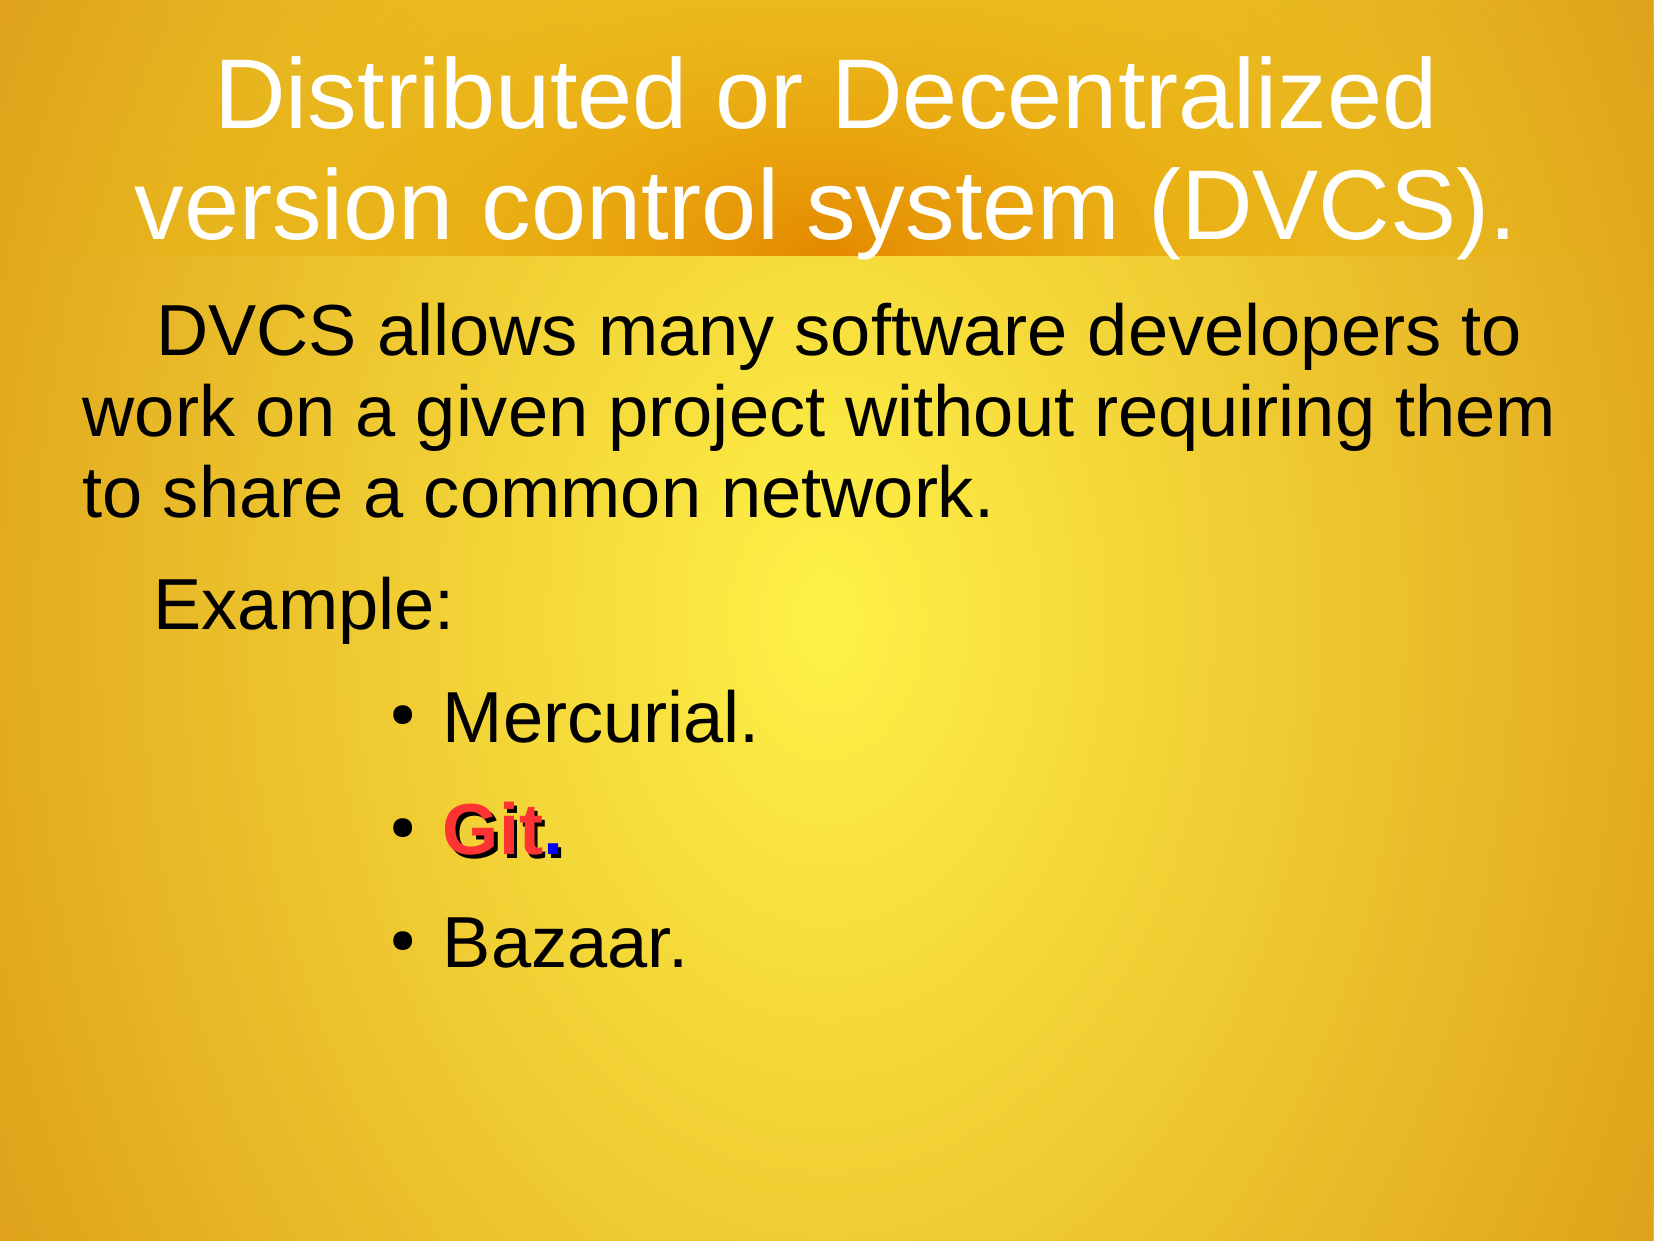

# Distributed or Decentralized version control system (DVCS).
 	DVCS allows many software developers to work on a given project without requiring them to share a common network.
Example:
Mercurial.
Git.
Bazaar.